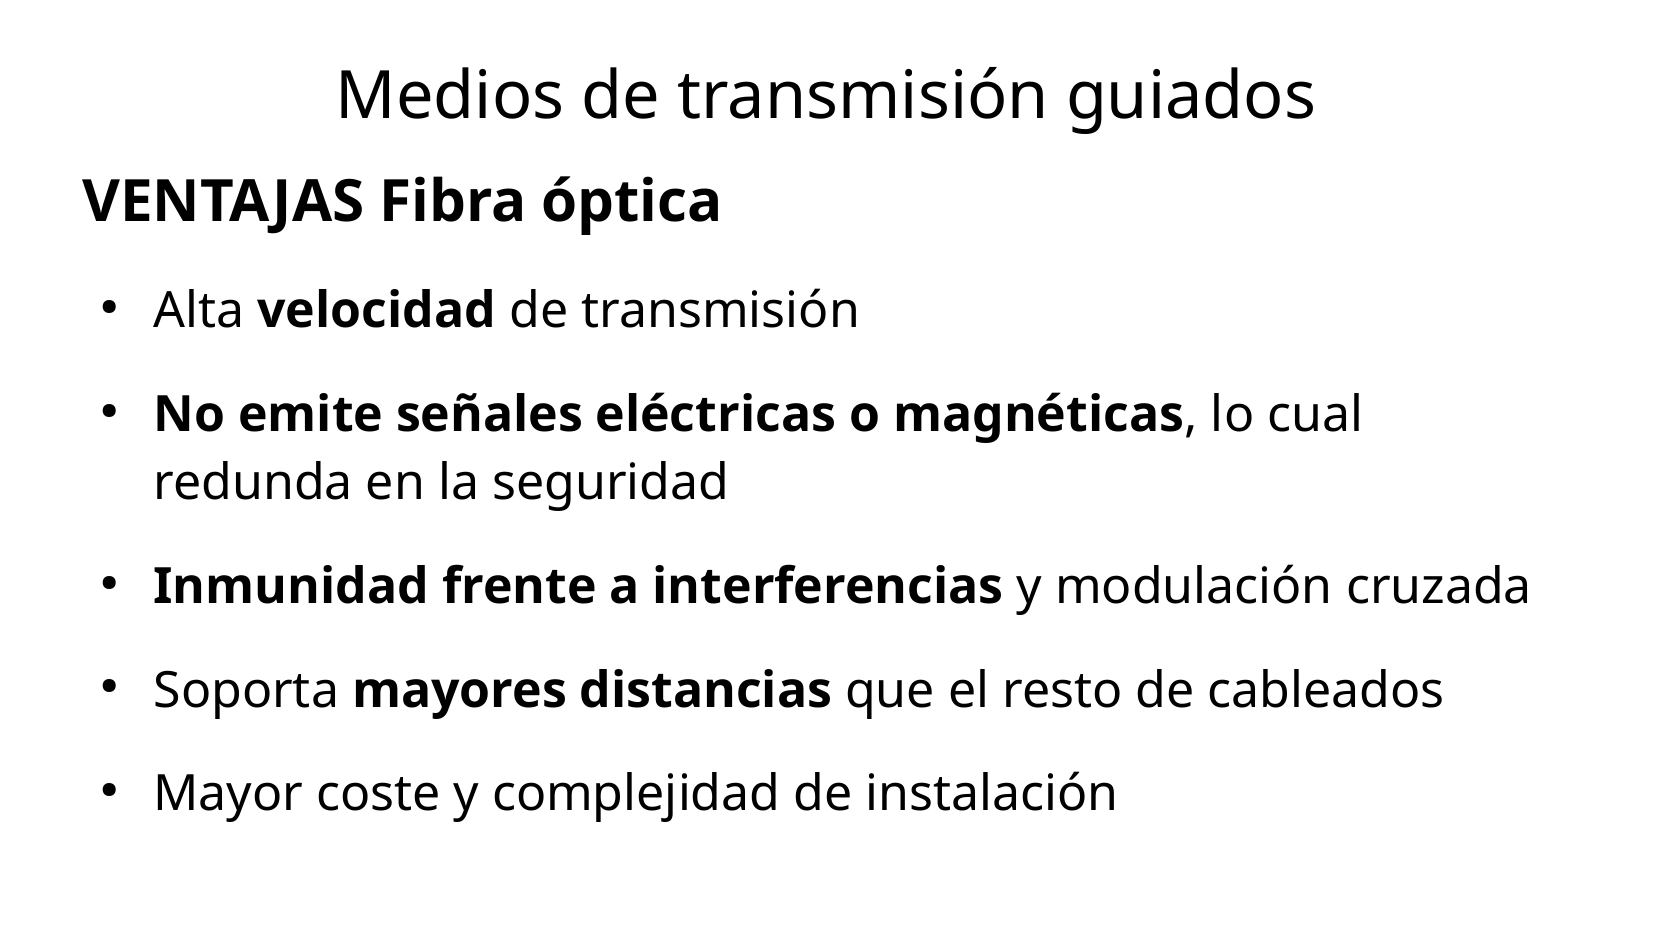

# Medios de transmisión guiados
VENTAJAS Fibra óptica
Alta velocidad de transmisión
No emite señales eléctricas o magnéticas, lo cual redunda en la seguridad
Inmunidad frente a interferencias y modulación cruzada
Soporta mayores distancias que el resto de cableados
Mayor coste y complejidad de instalación